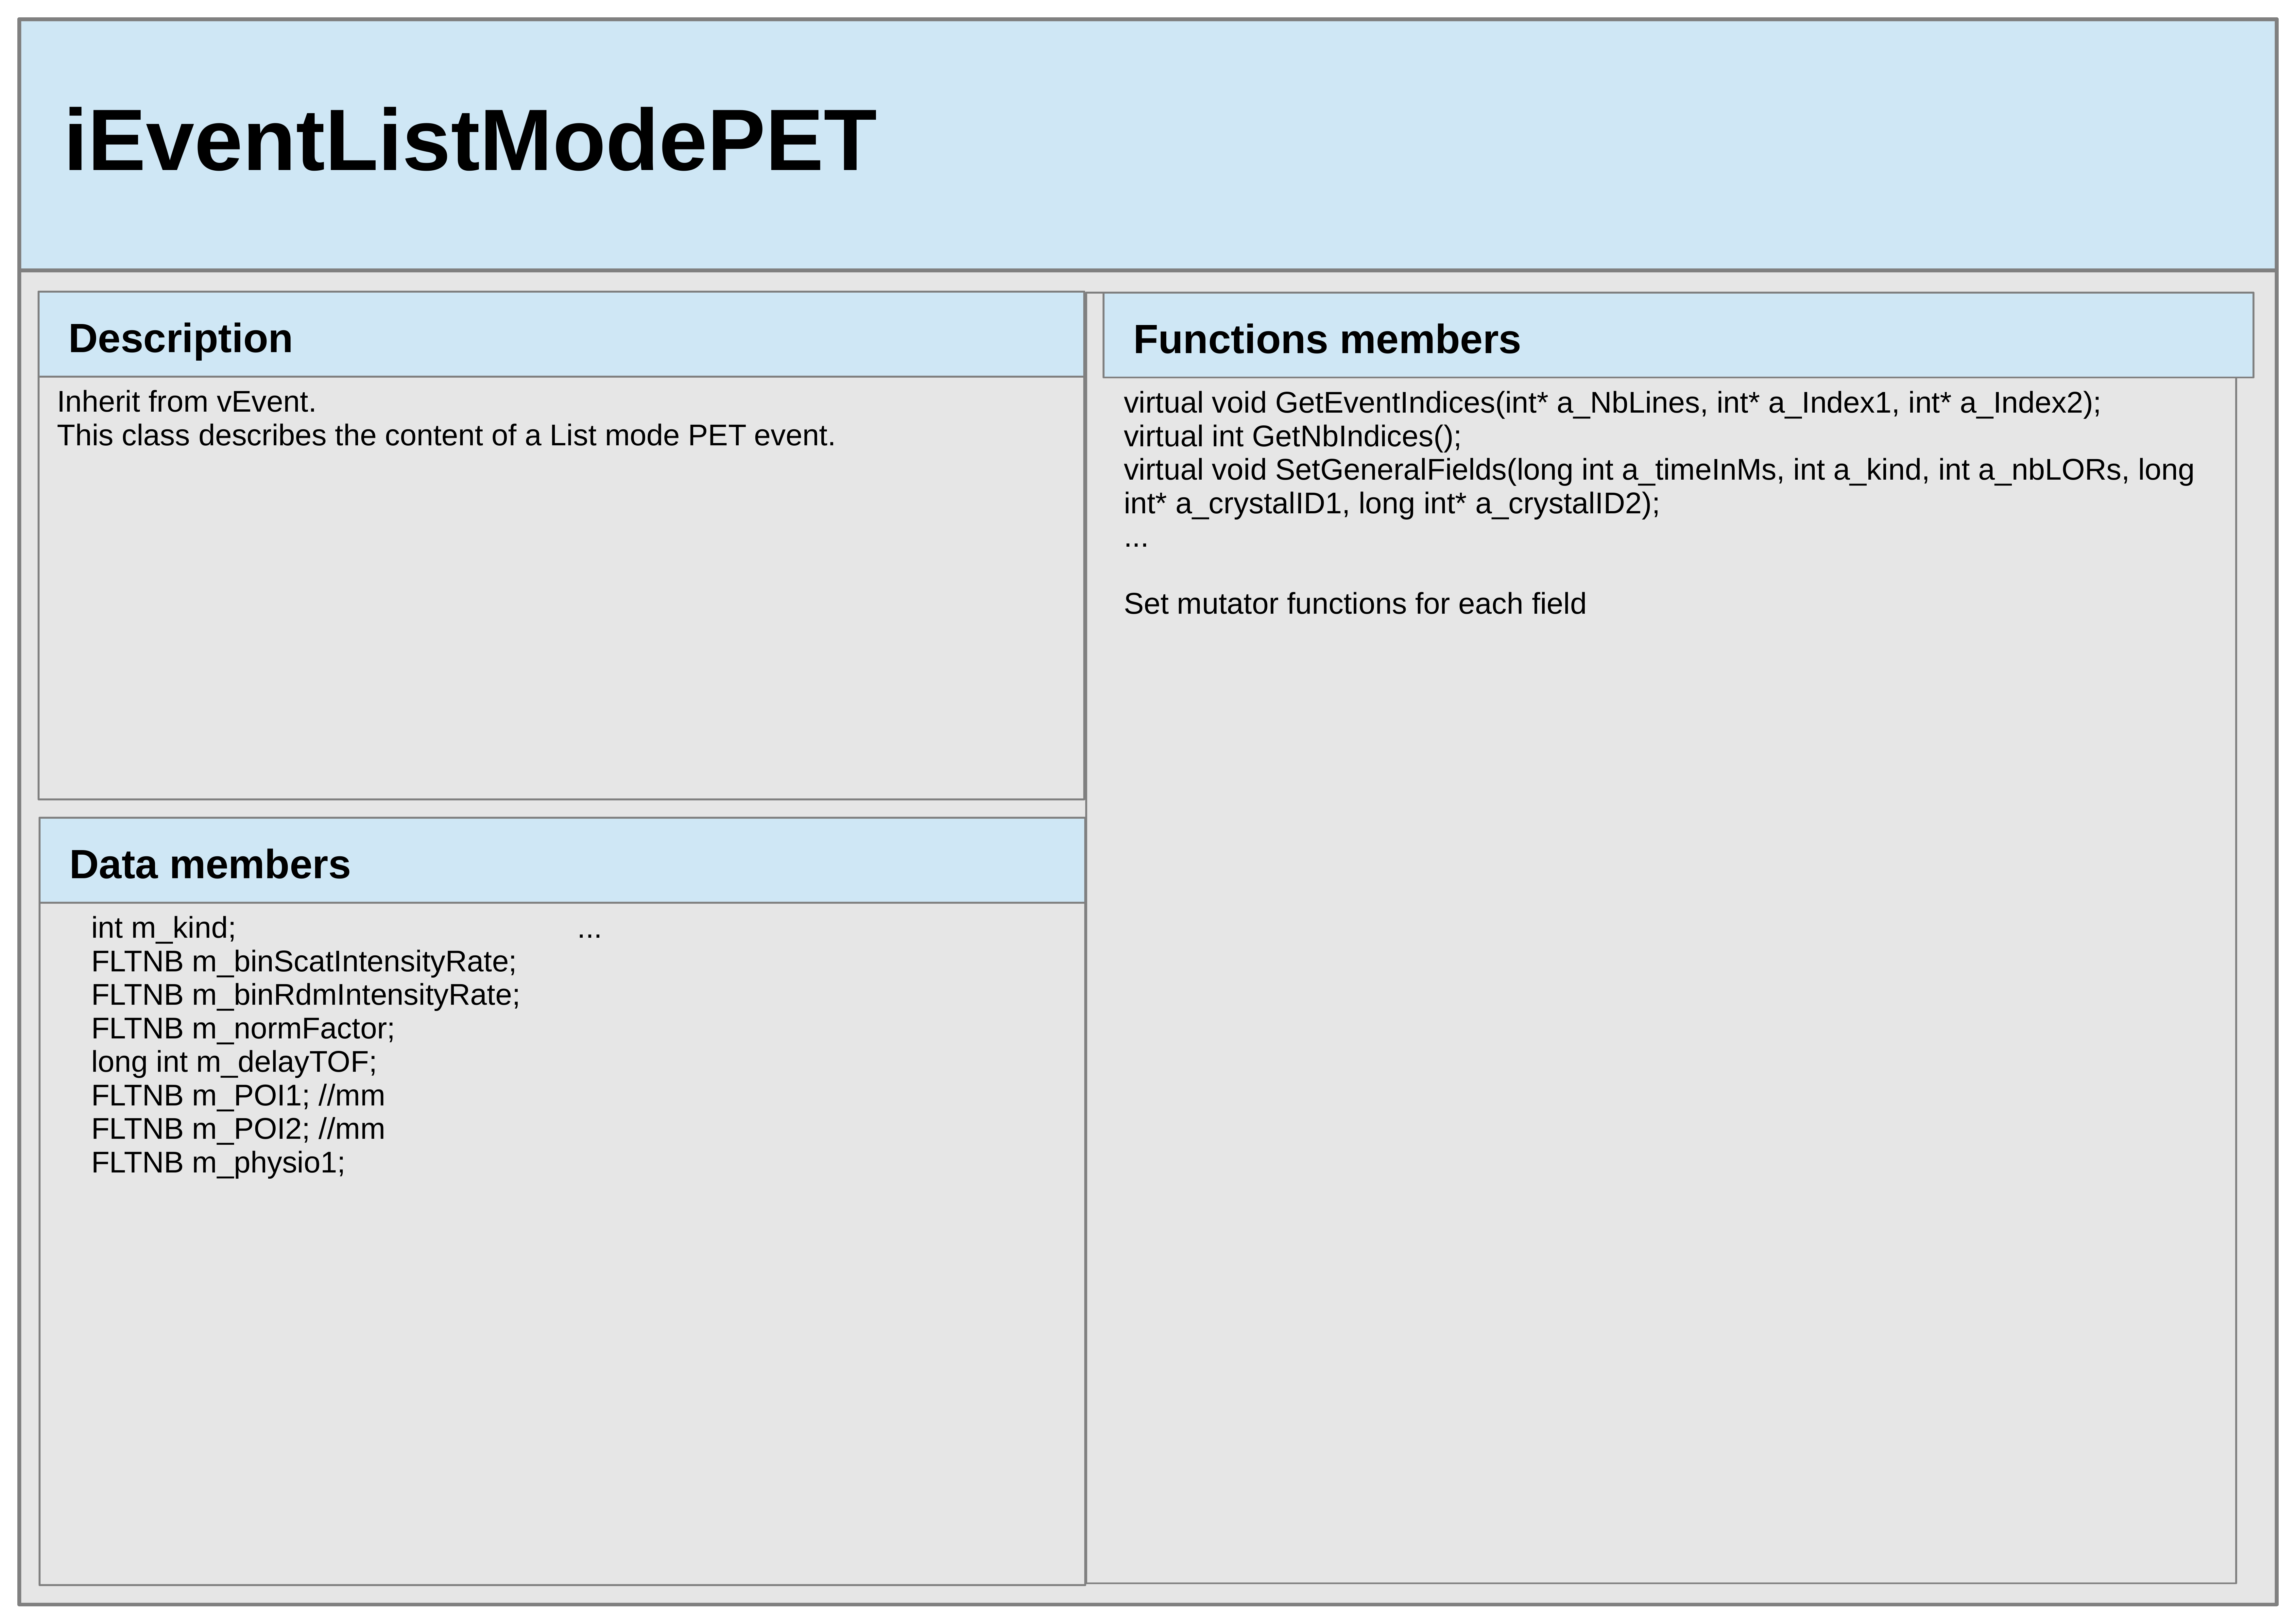

iEventListModePET
Description
Functions members
Inherit from vEvent.
This class describes the content of a List mode PET event.
virtual void GetEventIndices(int* a_NbLines, int* a_Index1, int* a_Index2);
virtual int GetNbIndices();
virtual void SetGeneralFields(long int a_timeInMs, int a_kind, int a_nbLORs, long int* a_crystalID1, long int* a_crystalID2);
...
Set mutator functions for each field
Data members
 int m_kind;
 FLTNB m_binScatIntensityRate;
 FLTNB m_binRdmIntensityRate;
 FLTNB m_normFactor;
 long int m_delayTOF;
 FLTNB m_POI1; //mm
 FLTNB m_POI2; //mm
 FLTNB m_physio1;
...